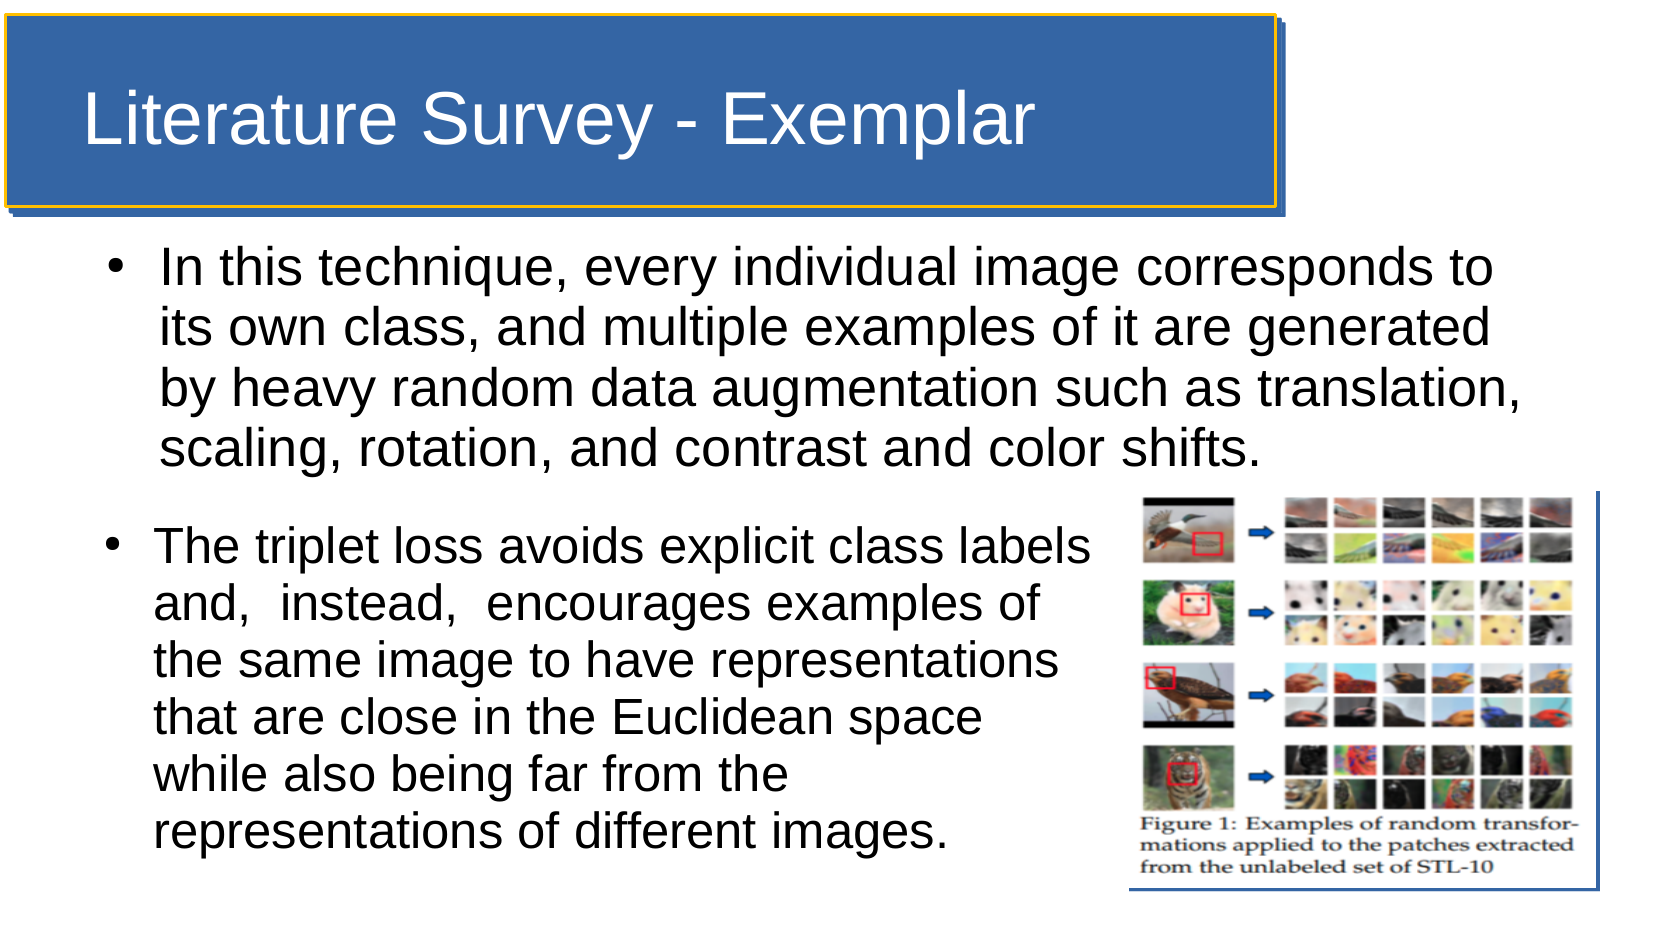

# Literature Survey - Exemplar
In this technique, every individual image corresponds to its own class, and multiple examples of it are generated by heavy random data augmentation such as translation, scaling, rotation, and contrast and color shifts.
The triplet loss avoids explicit class labels and, instead, encourages examples of the same image to have representations that are close in the Euclidean space while also being far from the representations of different images.